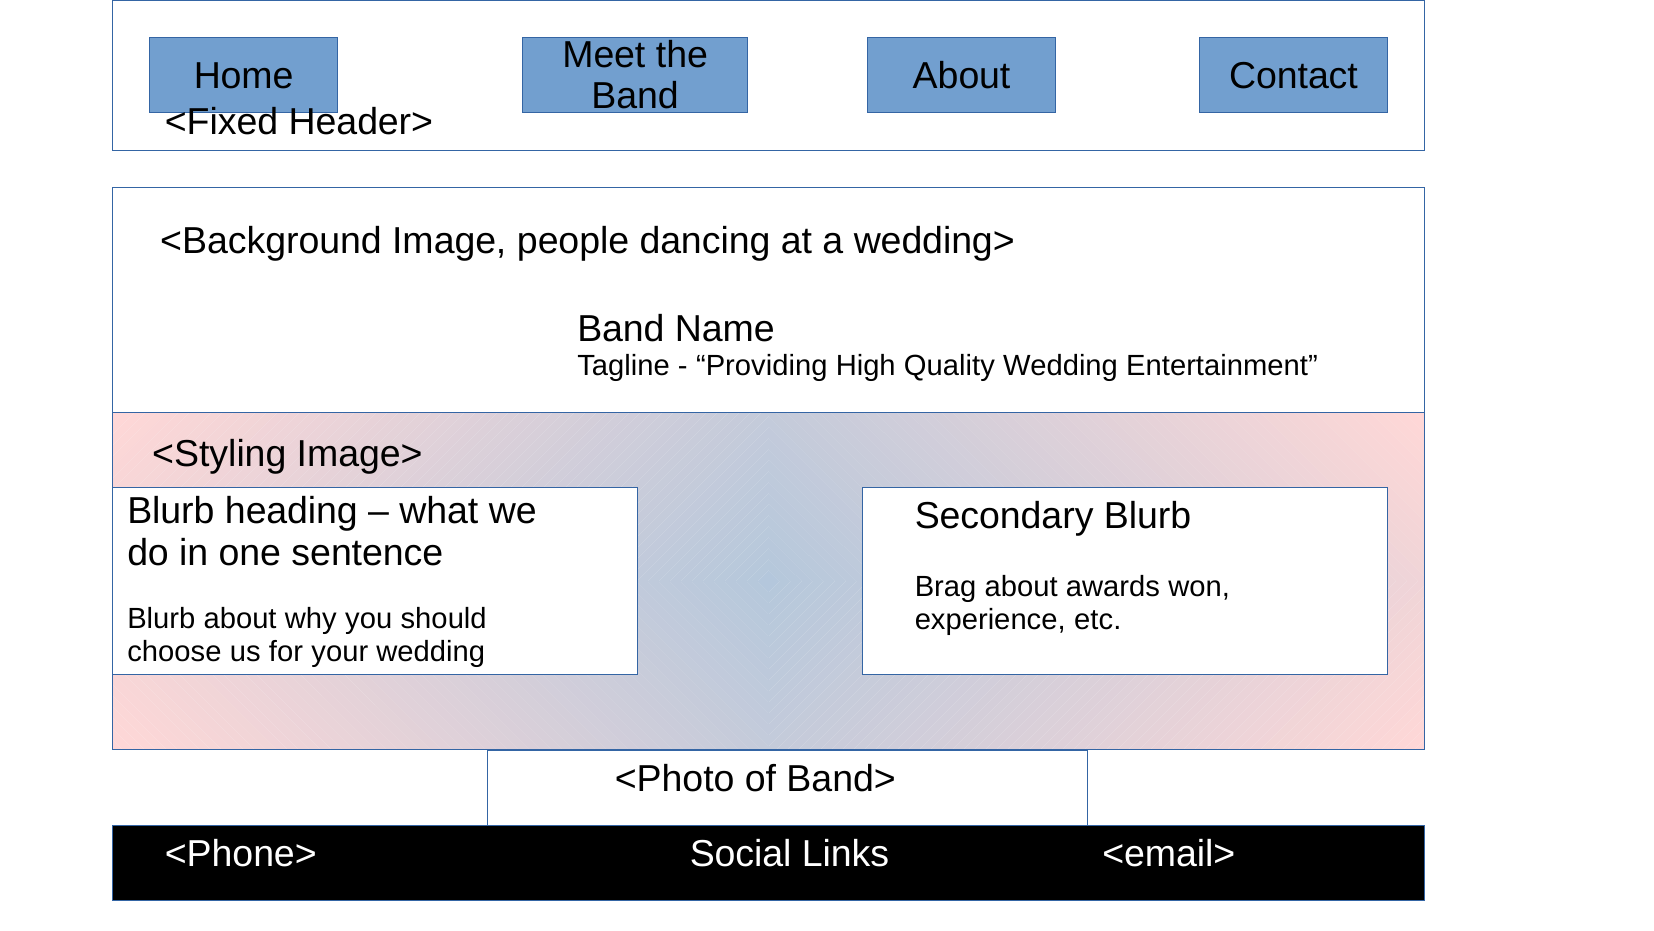

Home
Meet the Band
About
Contact
<Fixed Header>
<Background Image, people dancing at a wedding>
Band Name
Tagline - “Providing High Quality Wedding Entertainment”
<Styling Image>
Blurb heading – what we do in one sentence
Secondary Blurb
Brag about awards won, experience, etc.
Blurb about why you should choose us for your wedding
<Photo of Band>
<Phone>
Social Links
<email>